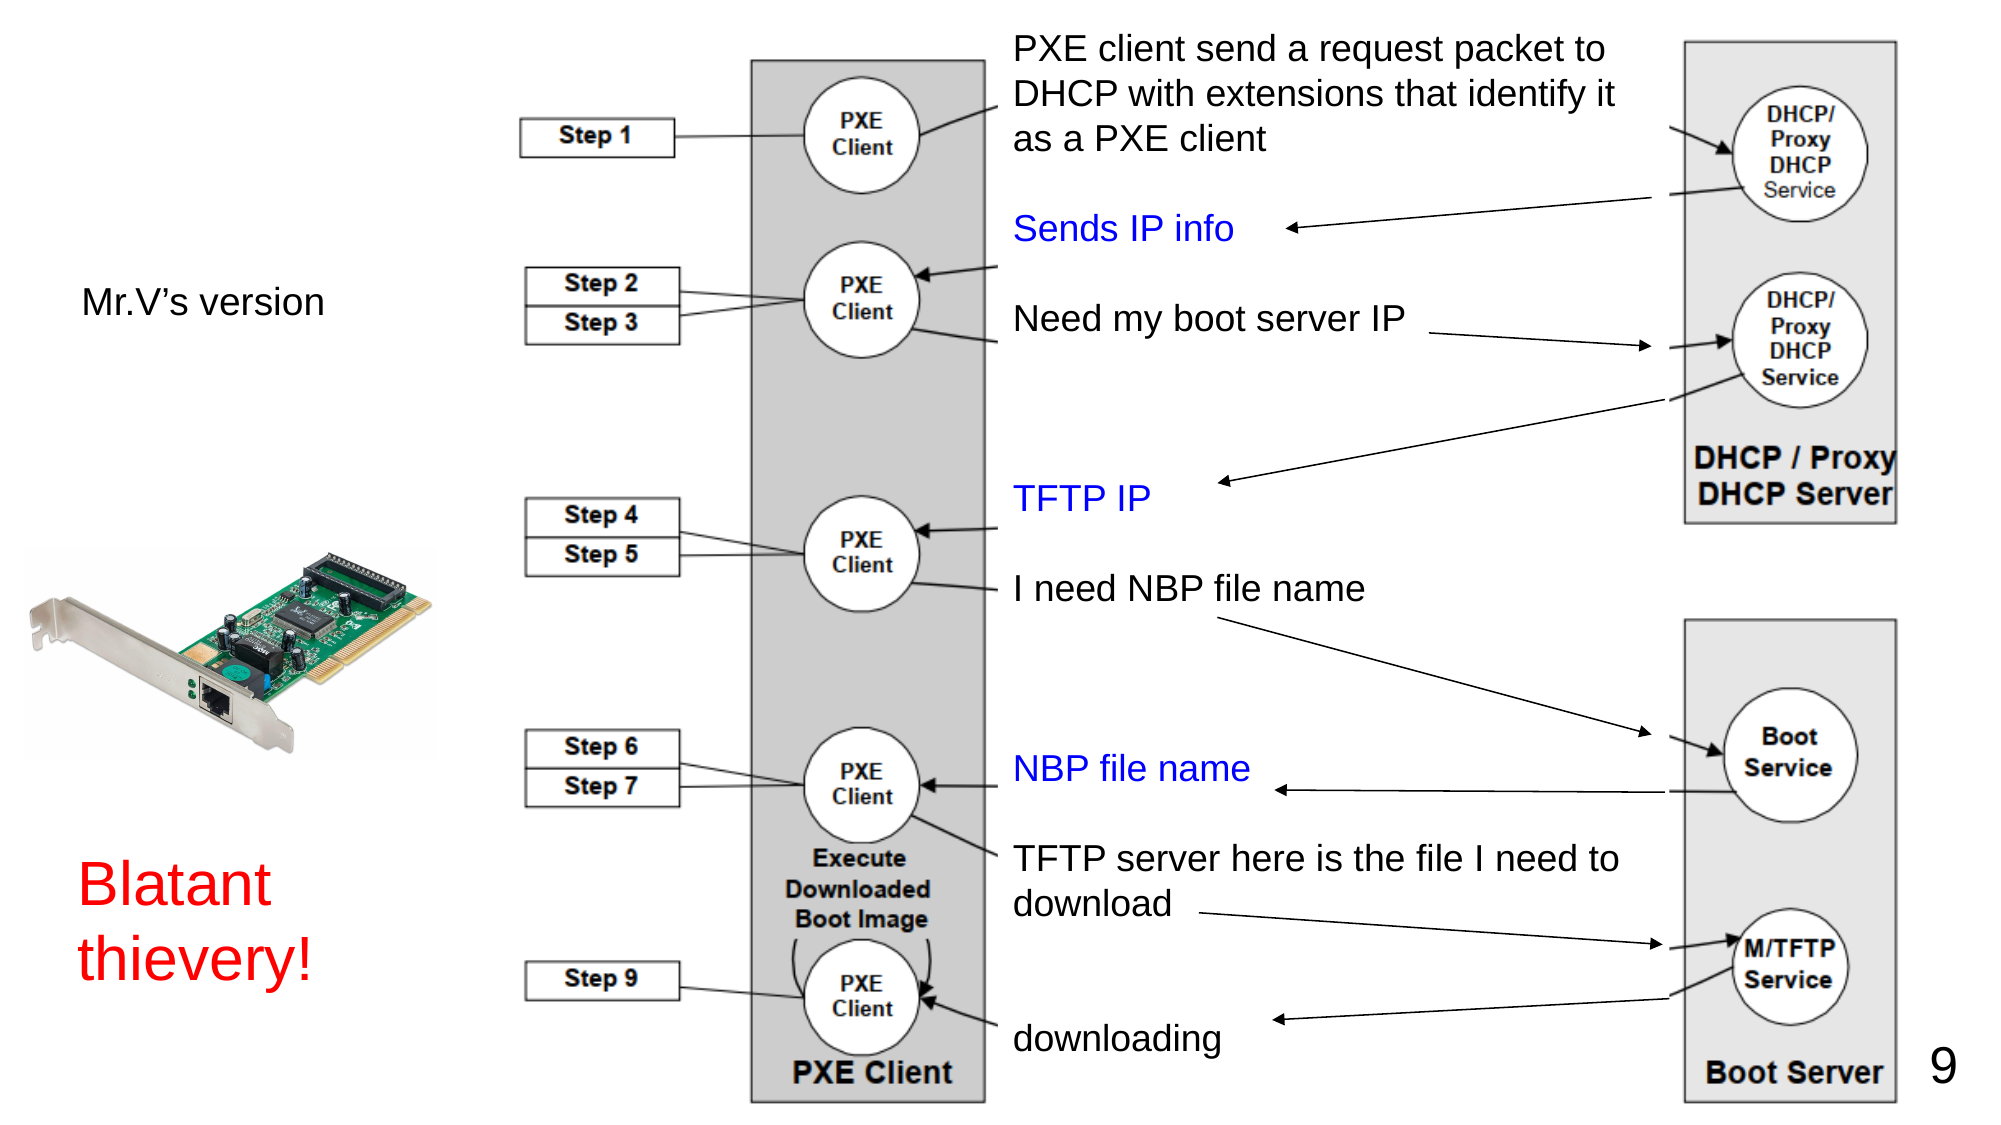

PXE client send a request packet to DHCP with extensions that identify it as a PXE client
Sends IP info
Need my boot server IP
TFTP IP
I need NBP file name
NBP file name
TFTP server here is the file I need to download
downloading
# Mr.V’s version
Blatant thievery!